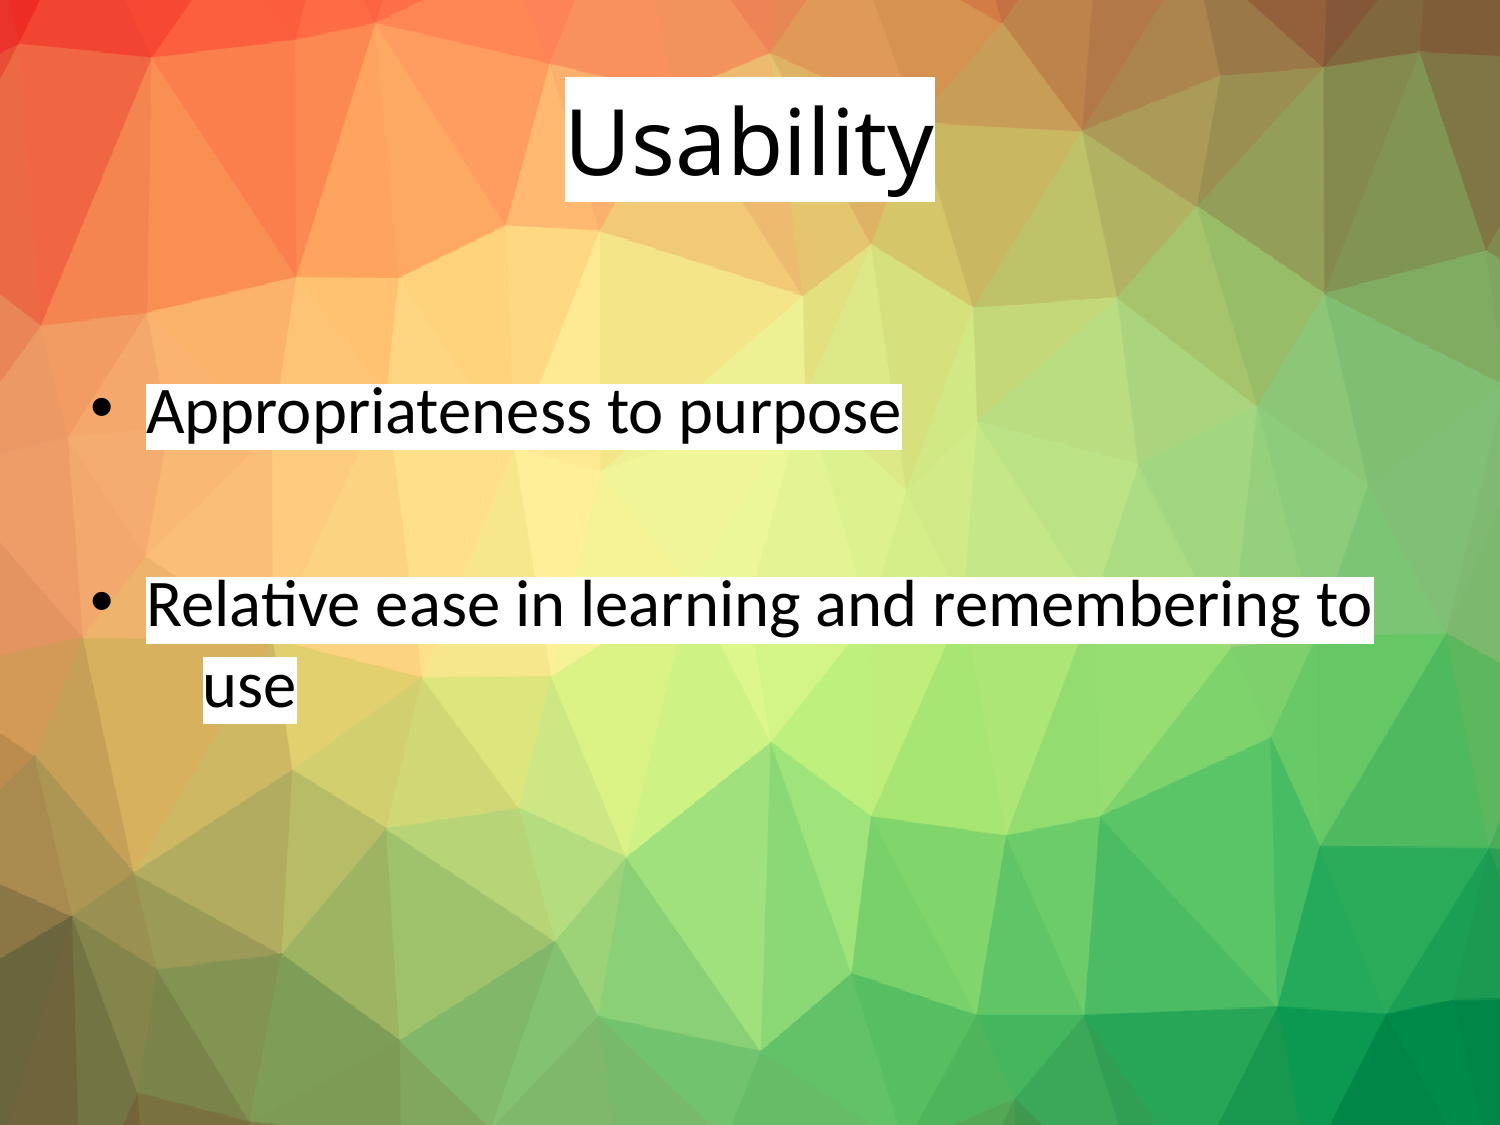

# Usability
Appropriateness to purpose
Relative ease in learning and remembering to use